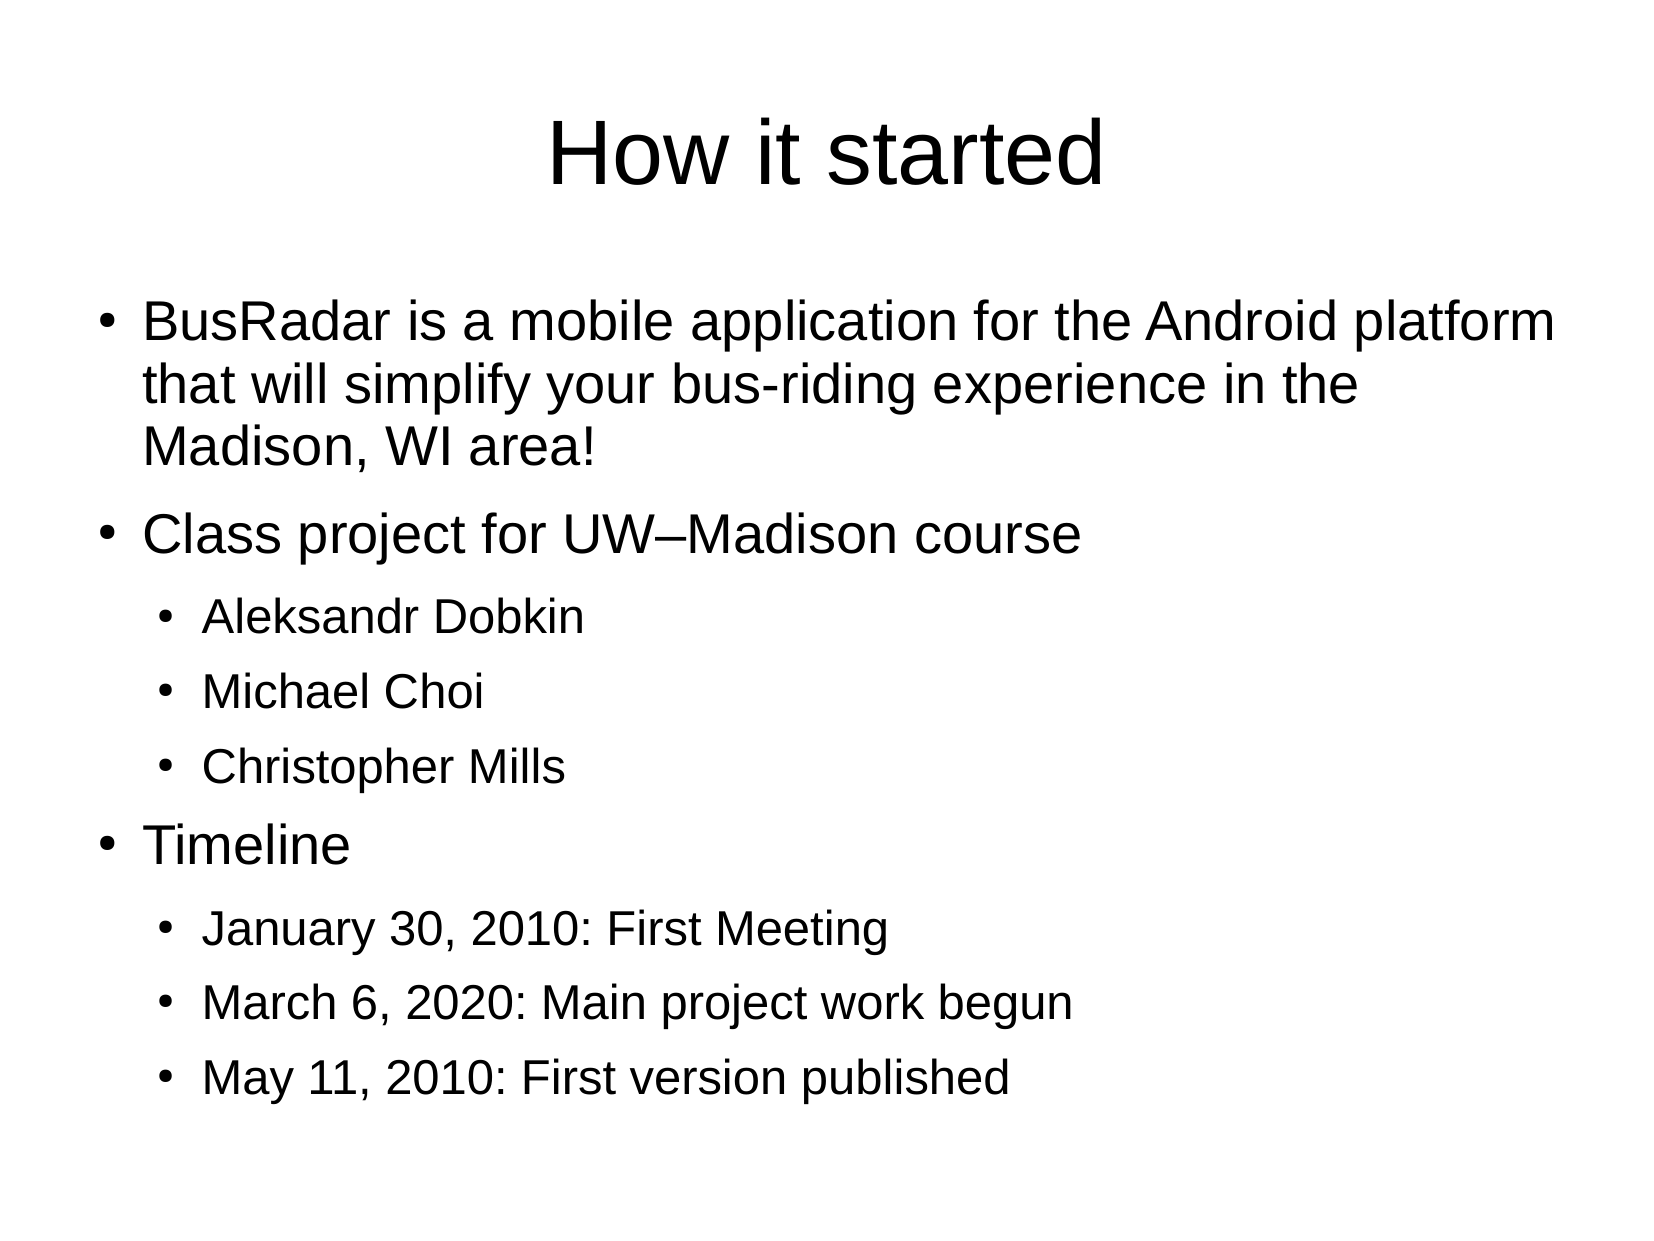

# How it started
BusRadar is a mobile application for the Android platform that will simplify your bus-riding experience in the Madison, WI area!
Class project for UW–Madison course
Aleksandr Dobkin
Michael Choi
Christopher Mills
Timeline
January 30, 2010: First Meeting
March 6, 2020: Main project work begun
May 11, 2010: First version published